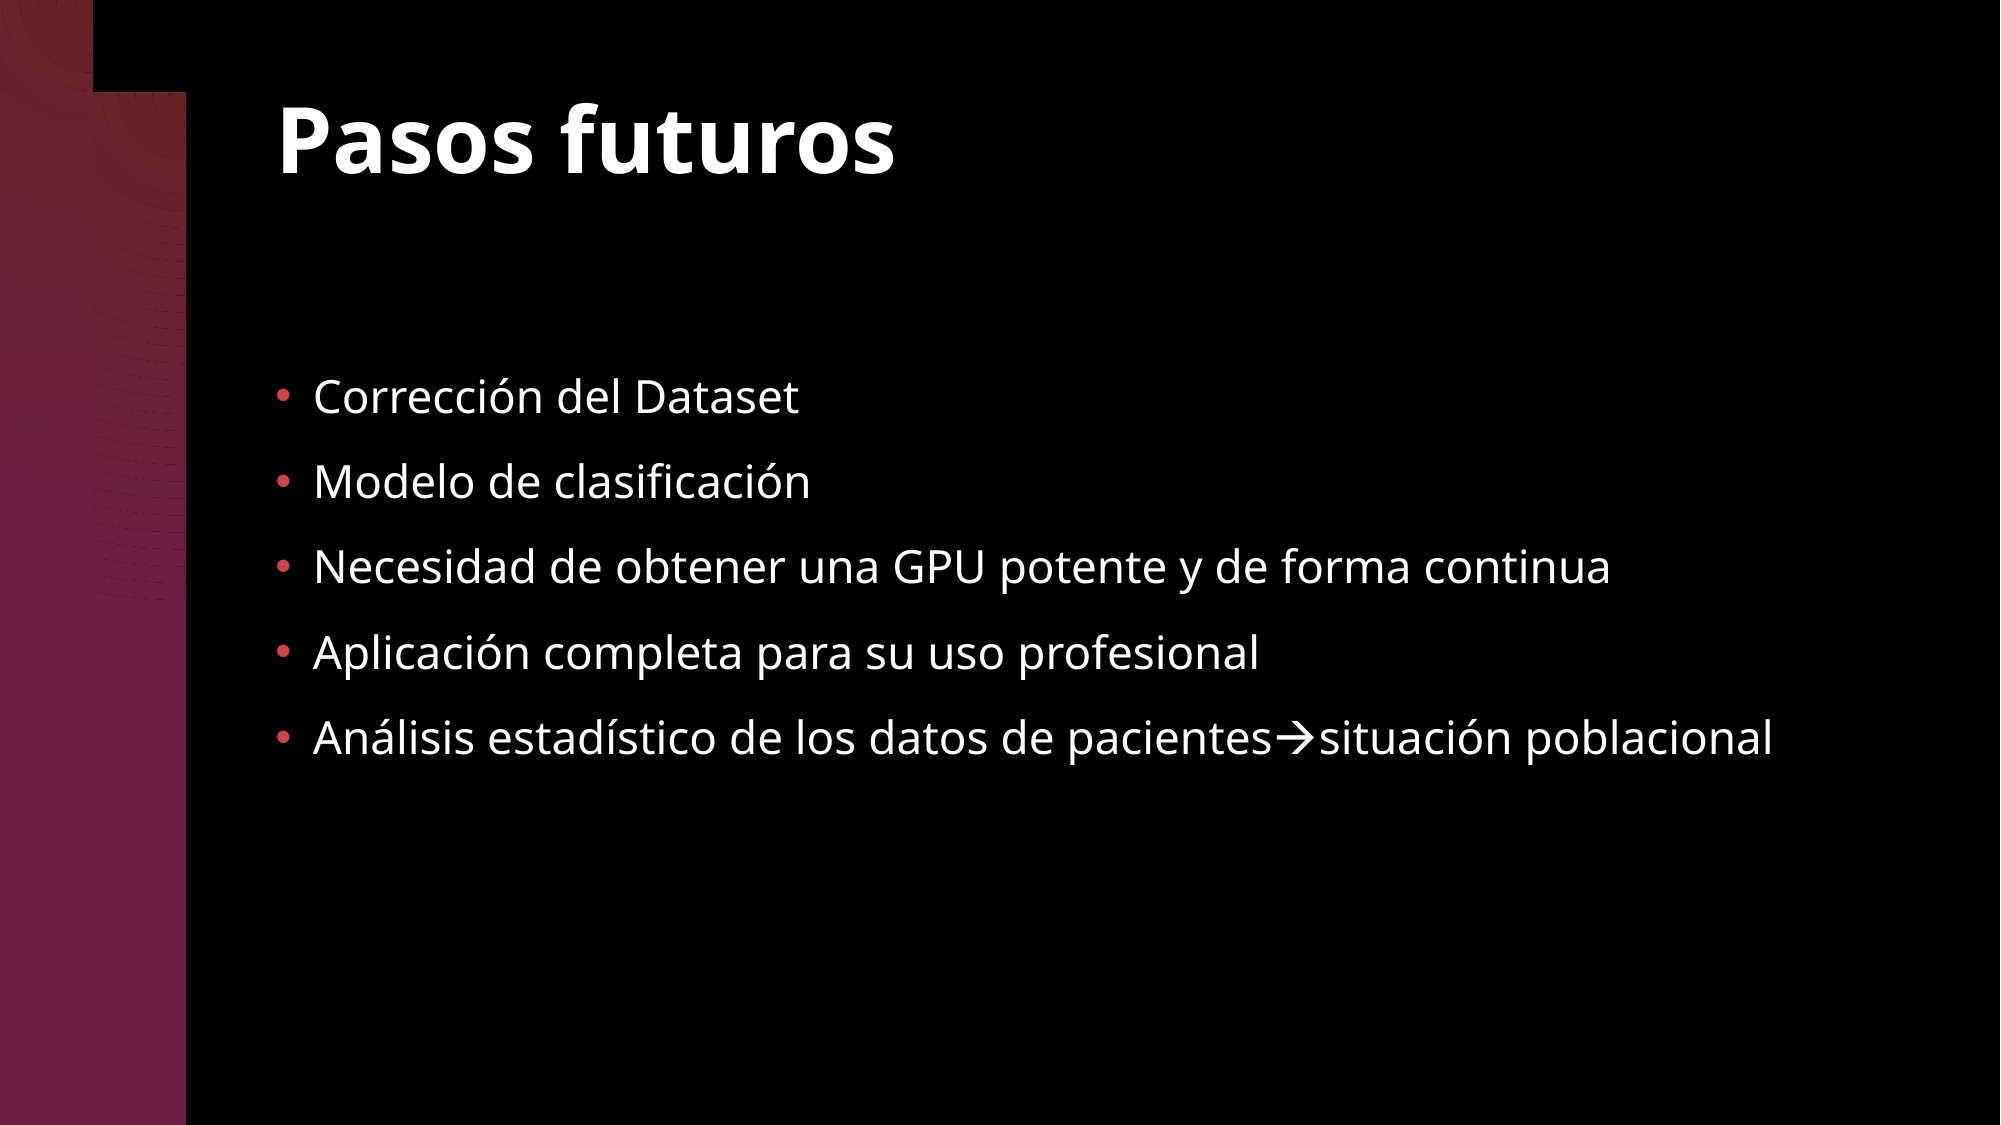

# Pasos futuros
Corrección del Dataset
Modelo de clasificación
Necesidad de obtener una GPU potente y de forma continua
Aplicación completa para su uso profesional
Análisis estadístico de los datos de pacientessituación poblacional